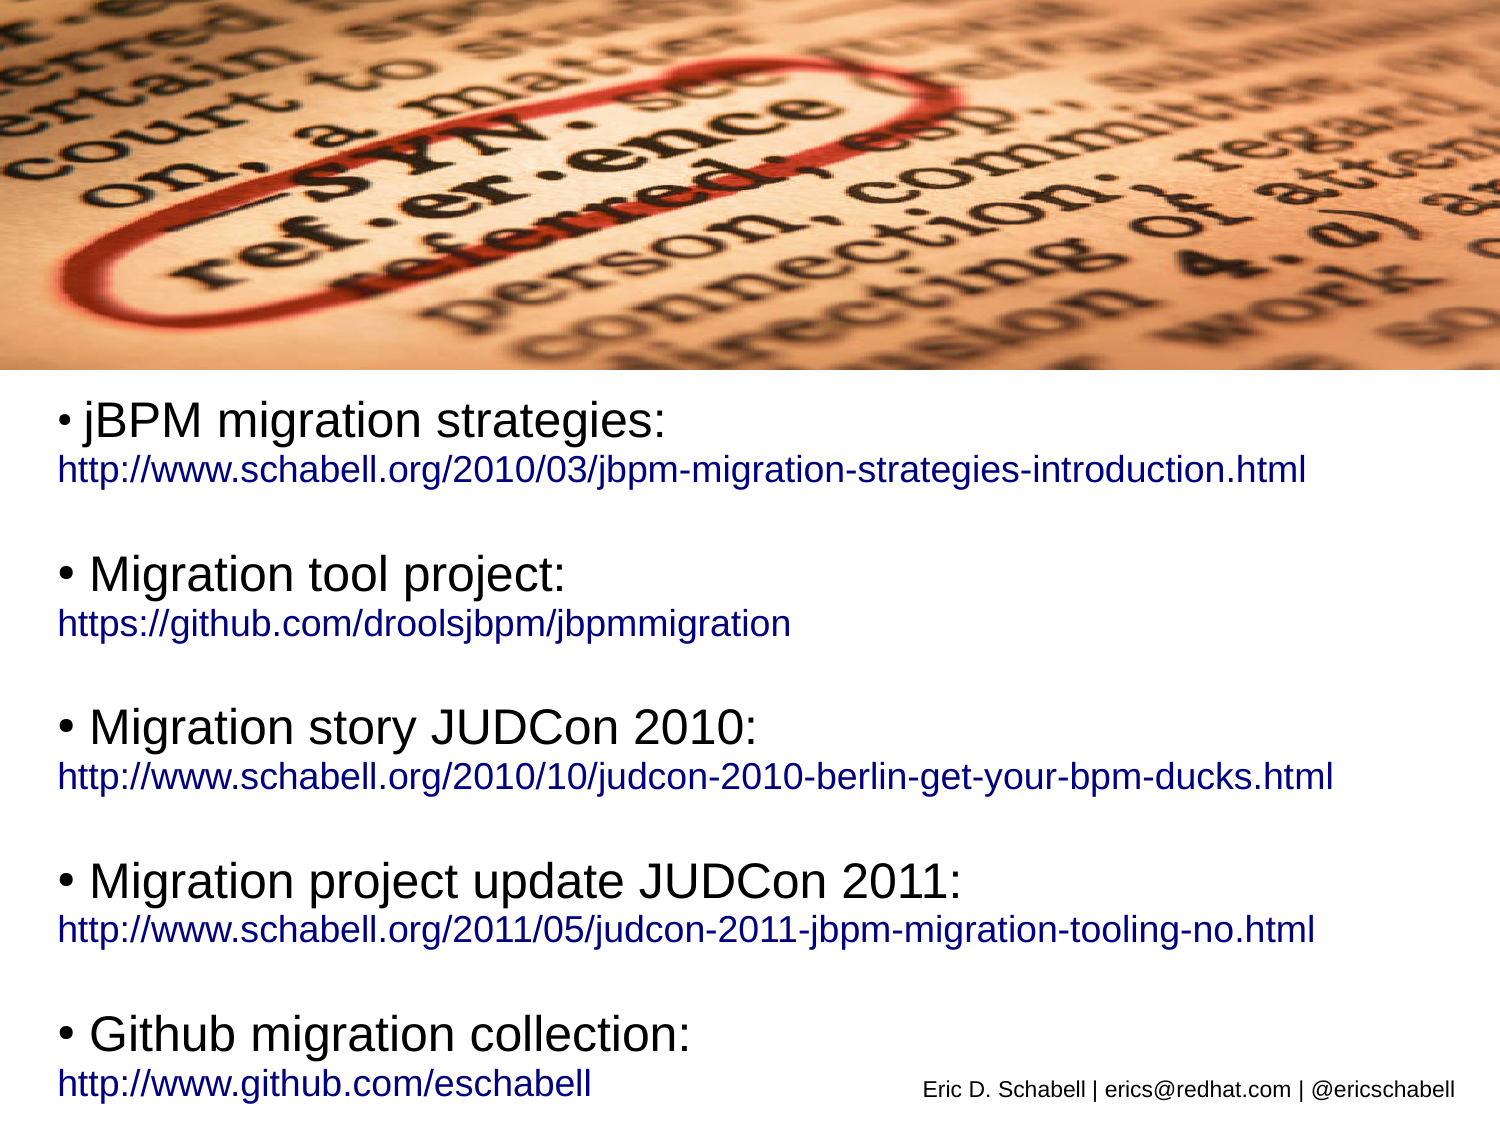

# jBPM migration strategies: http://www.schabell.org/2010/03/jbpm-migration-strategies-introduction.html
 Migration tool project:
https://github.com/droolsjbpm/jbpmmigration
 Migration story JUDCon 2010: http://www.schabell.org/2010/10/judcon-2010-berlin-get-your-bpm-ducks.html
 Migration project update JUDCon 2011: http://www.schabell.org/2011/05/judcon-2011-jbpm-migration-tooling-no.html
 Github migration collection:
http://www.github.com/eschabell
Eric D. Schabell | erics@redhat.com | @ericschabell